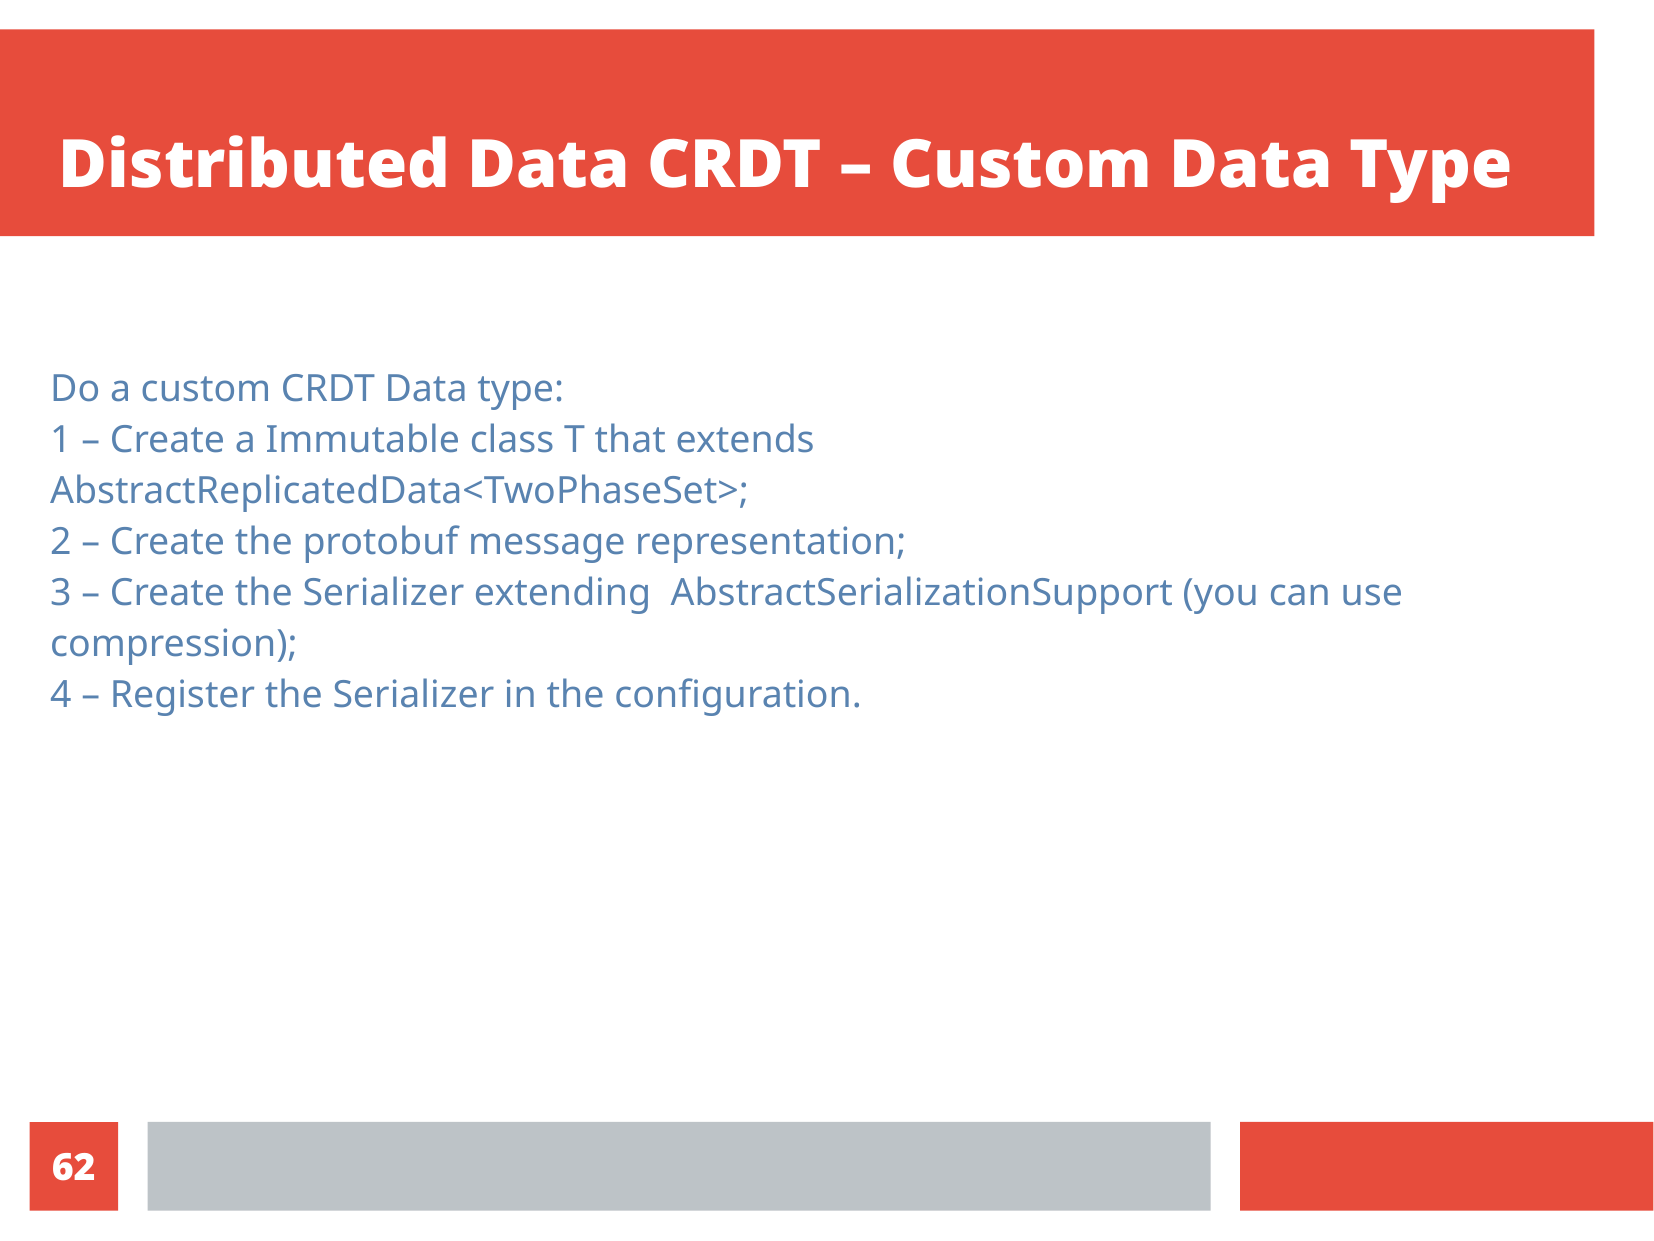

# Distributed Data CRDT – Custom Data Type
Do a custom CRDT Data type:
1 – Create a Immutable class T that extends AbstractReplicatedData<TwoPhaseSet>;
2 – Create the protobuf message representation;
3 – Create the Serializer extending AbstractSerializationSupport (you can use compression);
4 – Register the Serializer in the configuration.
62